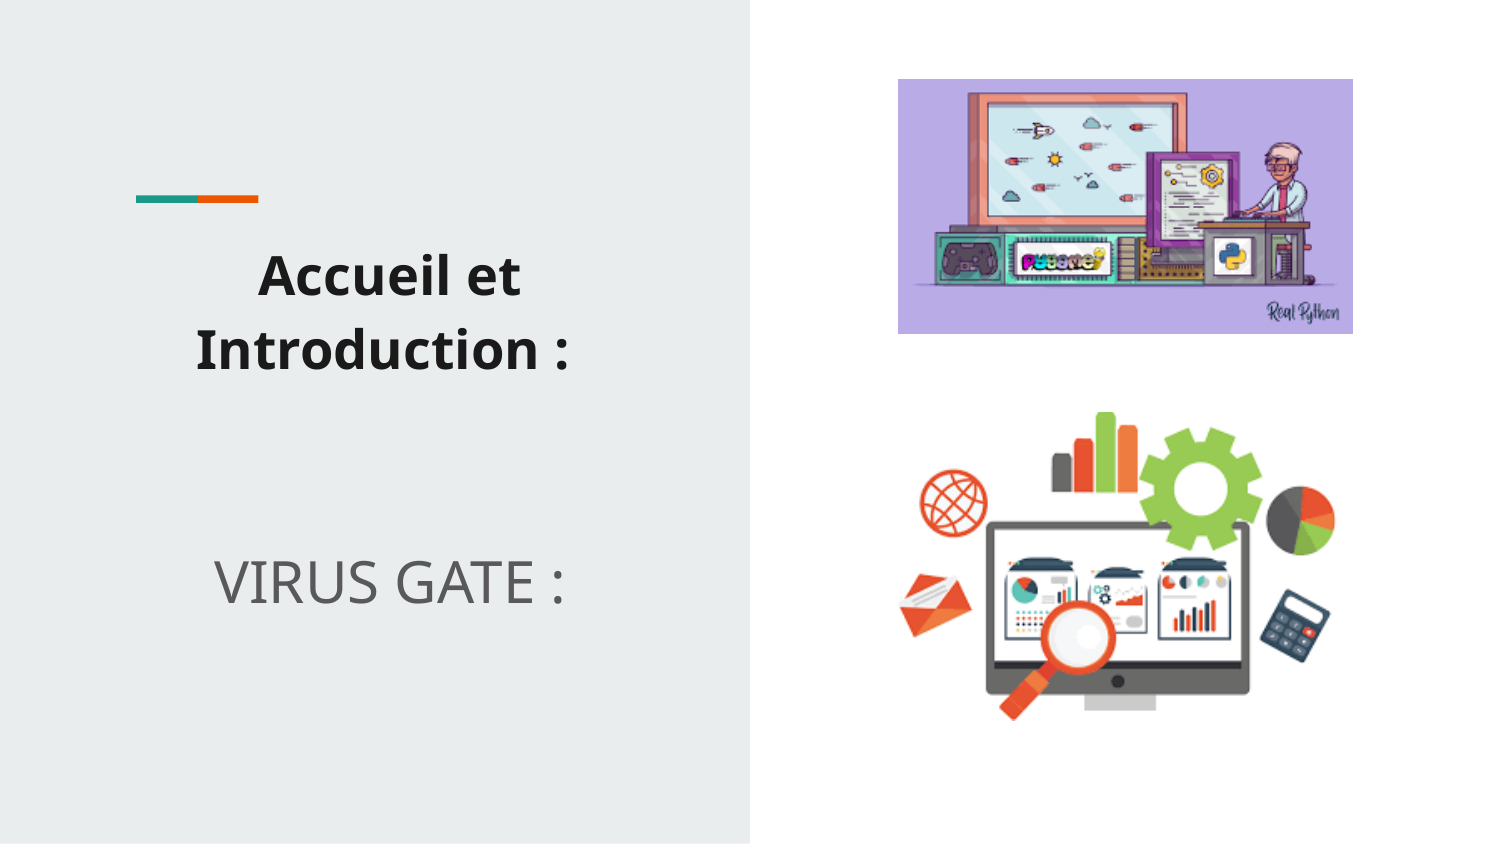

# Accueil et Introduction :
VIRUS GATE :